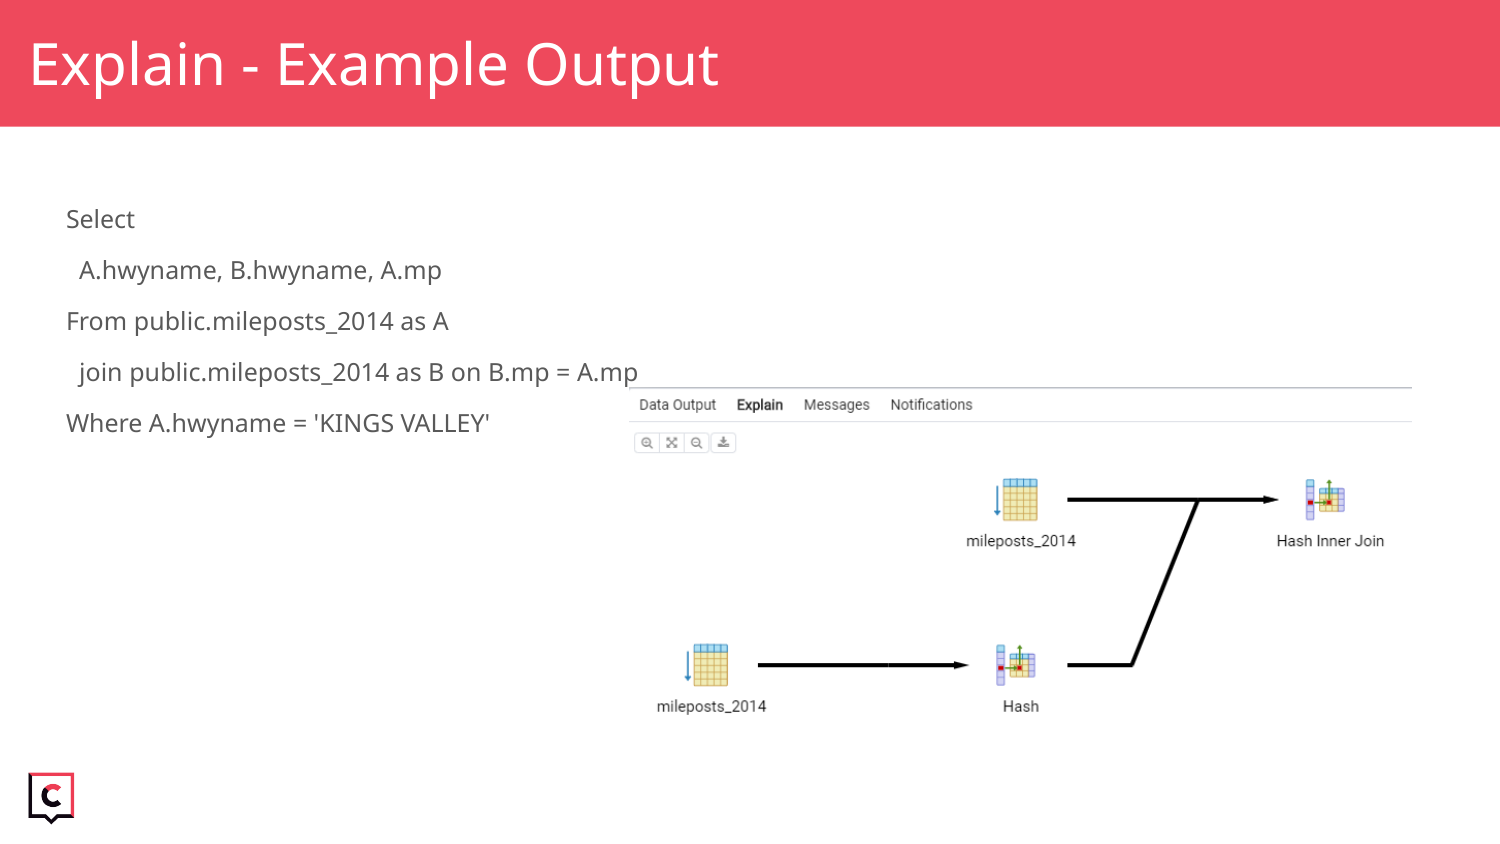

# Explain - Example Output
Select
 A.hwyname, B.hwyname, A.mp
From public.mileposts_2014 as A
 join public.mileposts_2014 as B on B.mp = A.mp
Where A.hwyname = 'KINGS VALLEY'